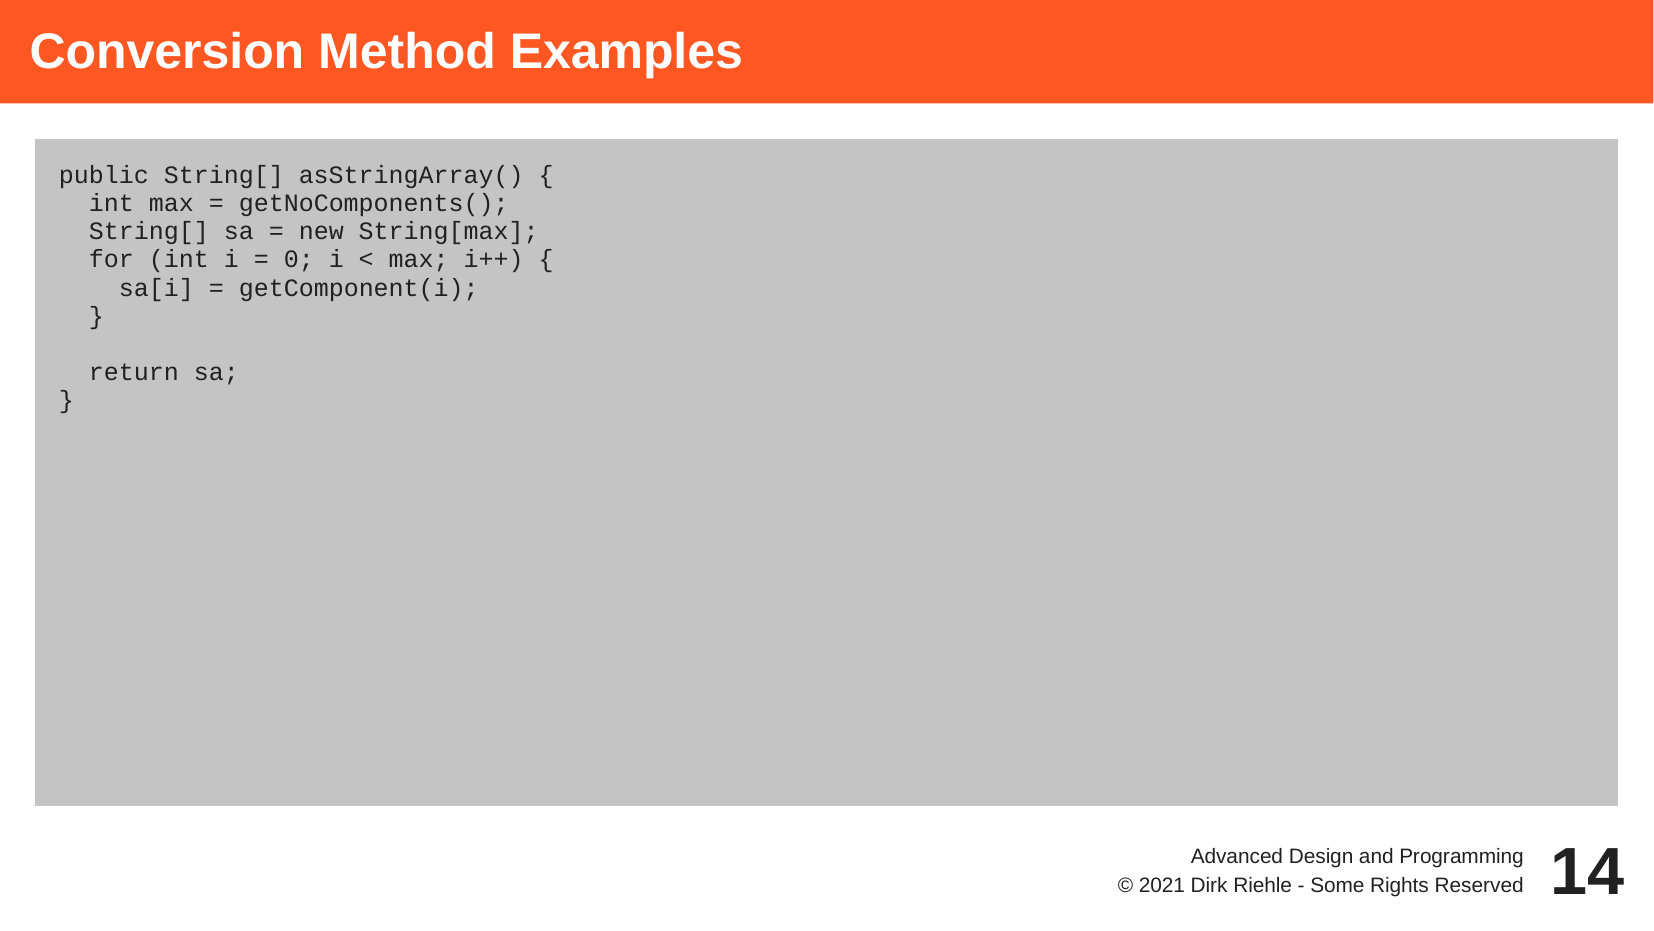

# Conversion Method Examples
public String[] asStringArray() {
 int max = getNoComponents();
 String[] sa = new String[max];
 for (int i = 0; i < max; i++) {
 sa[i] = getComponent(i);
 }
 return sa;
}
Advanced Design and Programming
14
© 2021 Dirk Riehle - Some Rights Reserved